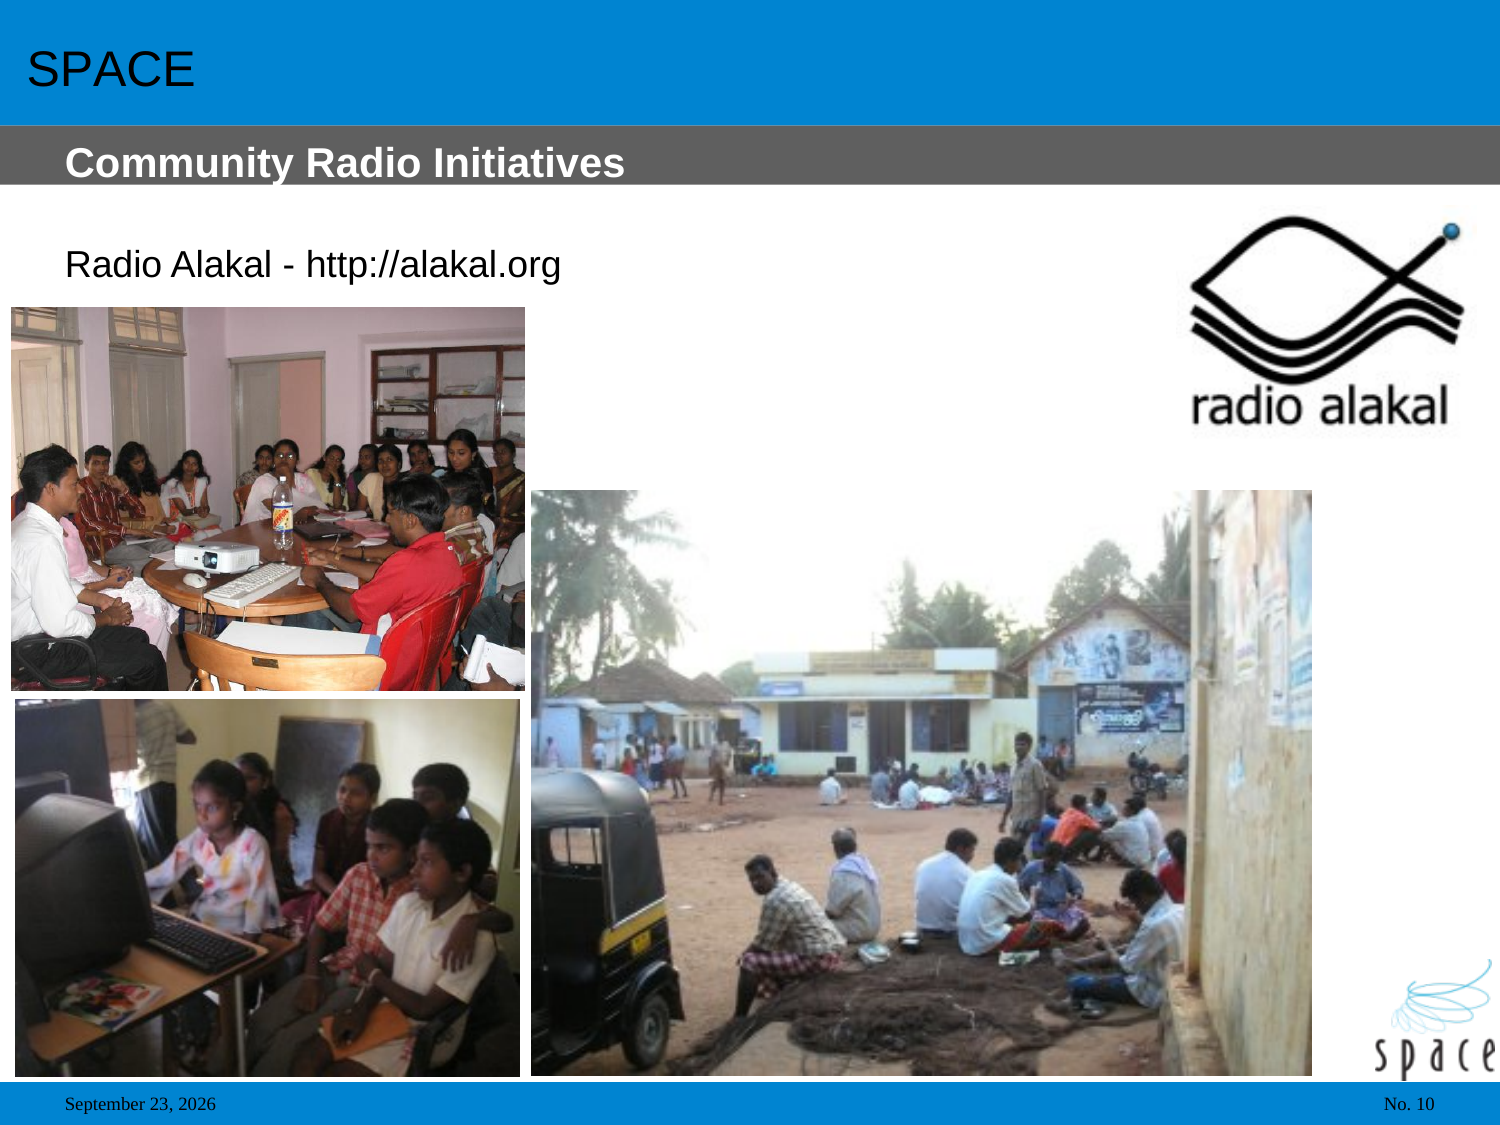

# Community Radio Initiatives
Radio Alakal - http://alakal.org
10